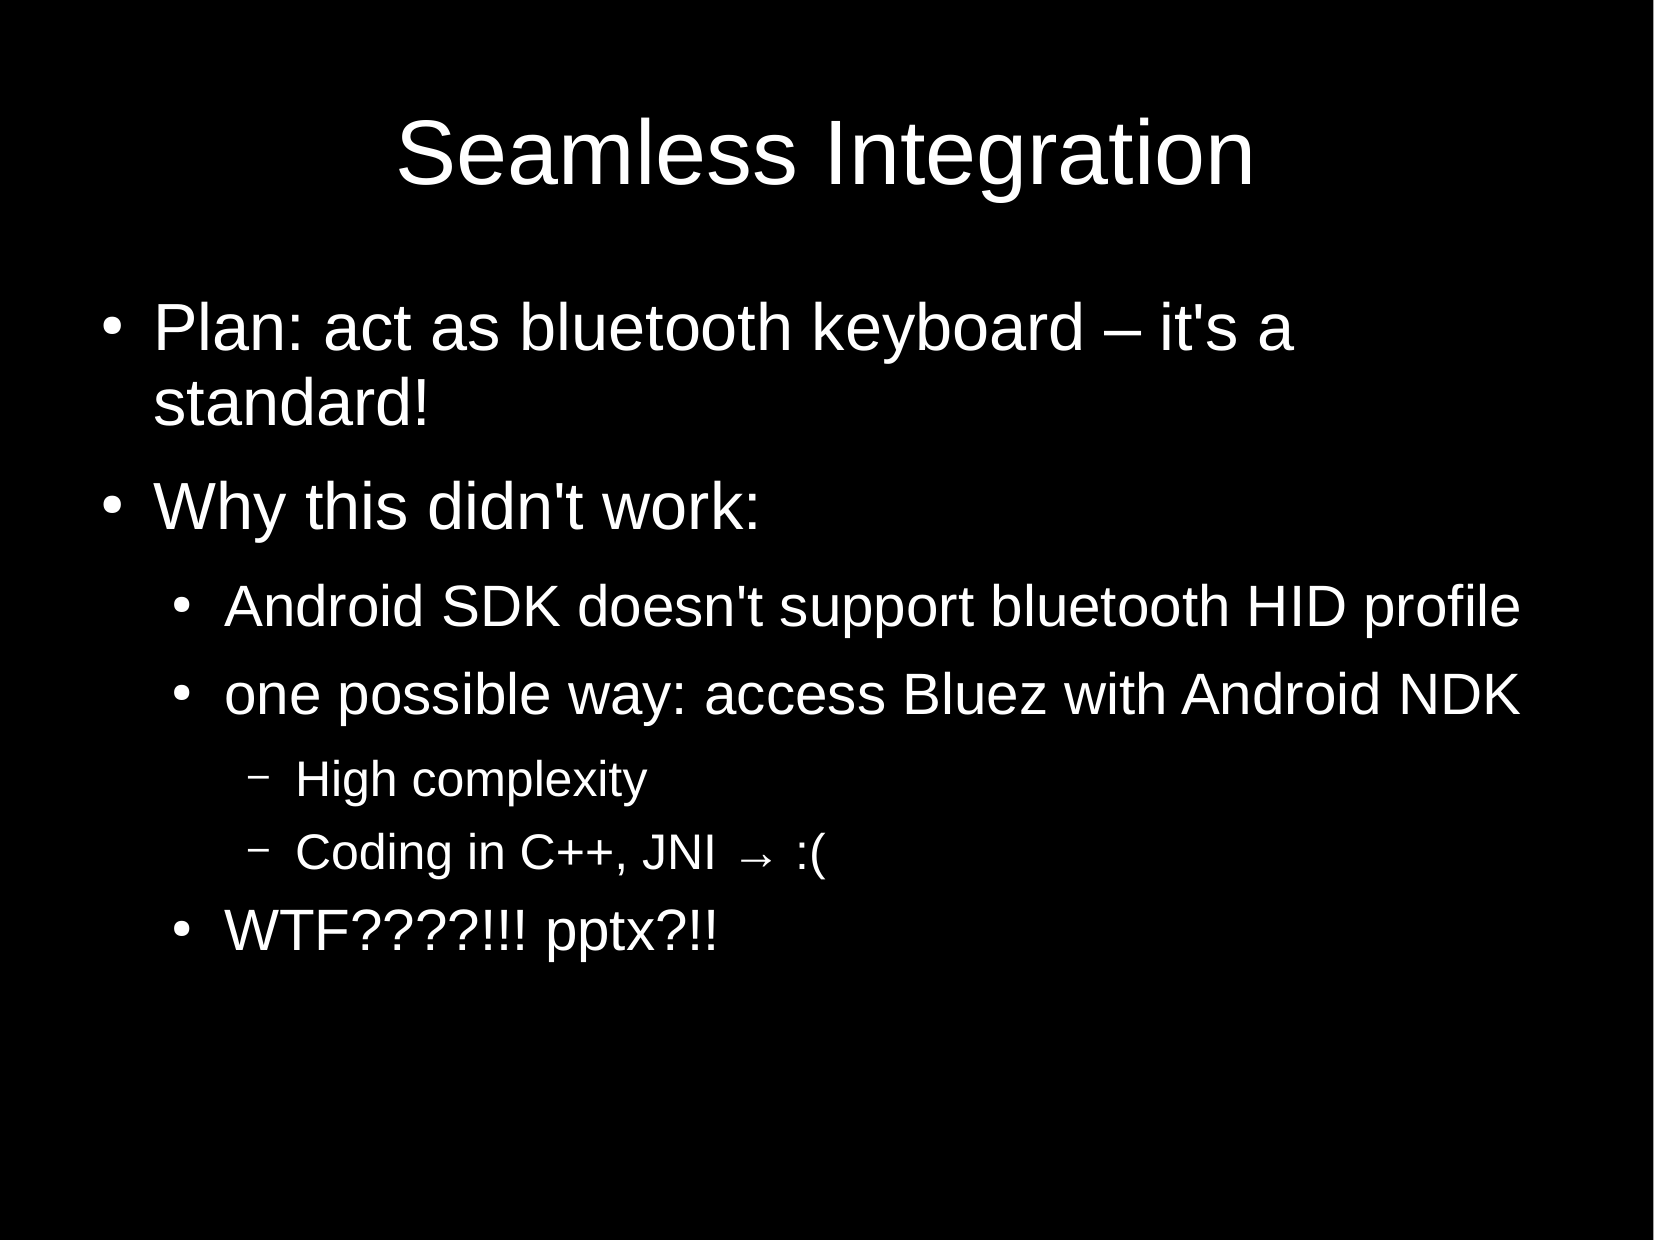

# Seamless Integration
Plan: act as bluetooth keyboard – it's a standard!
Why this didn't work:
Android SDK doesn't support bluetooth HID profile
one possible way: access Bluez with Android NDK
High complexity
Coding in C++, JNI → :(
WTF????!!! pptx?!!